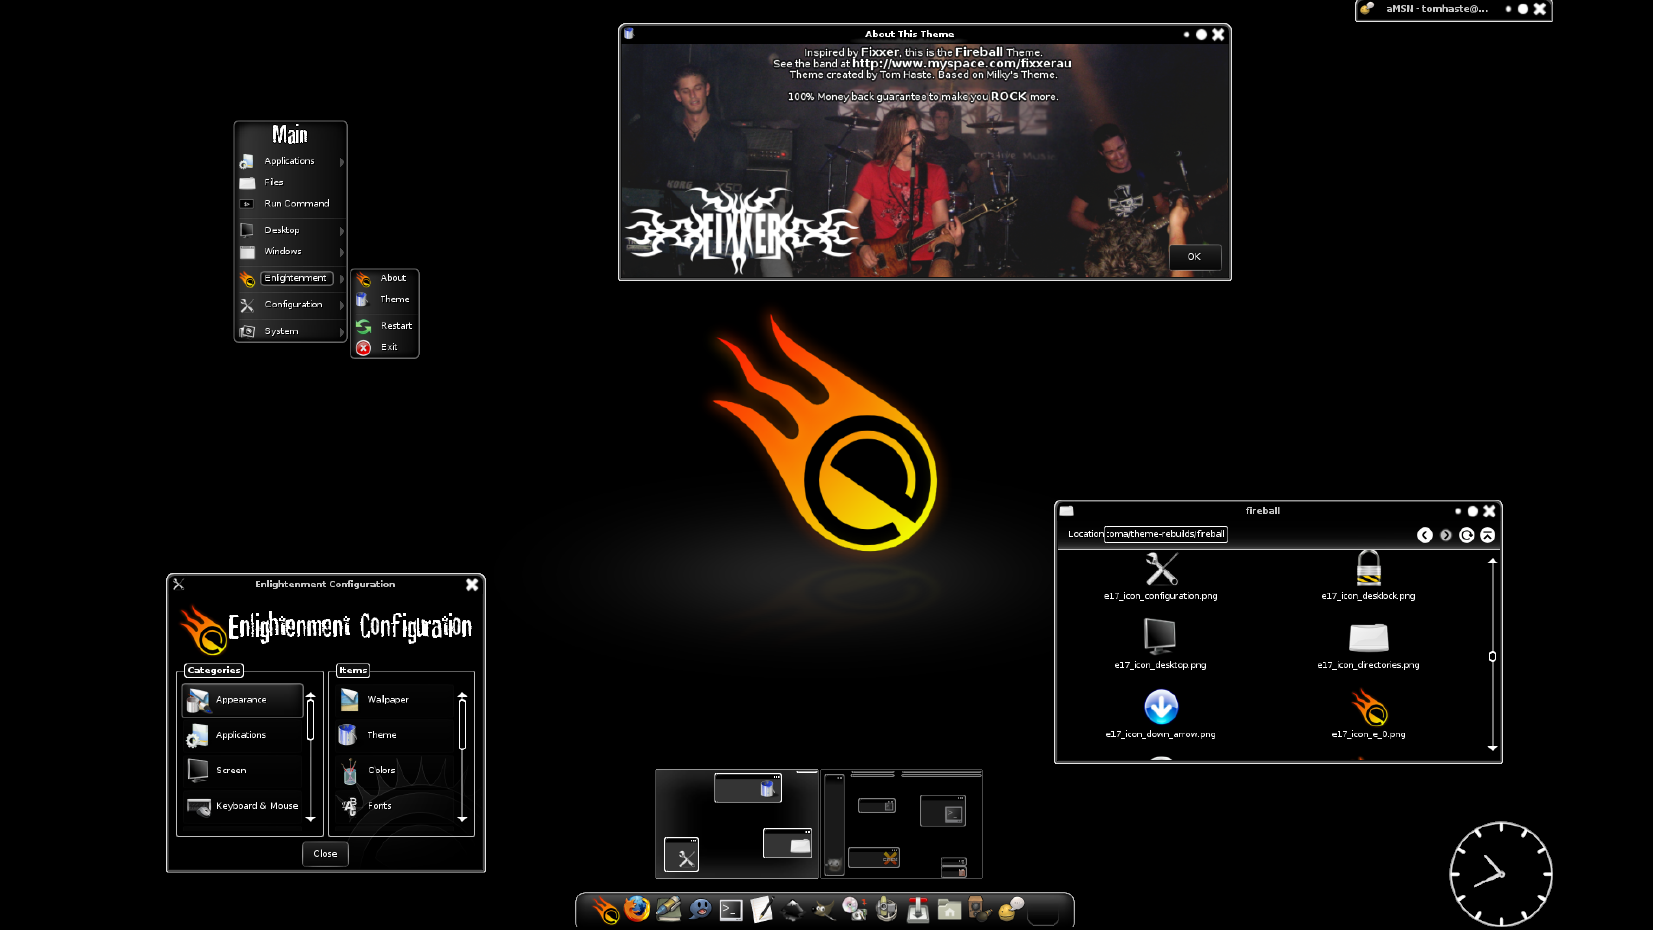

# Look after yourself
Everyone has a limited capacity
Avoid burnout
Spend time working on fun things.
Are there things you can do to increase your capacity?